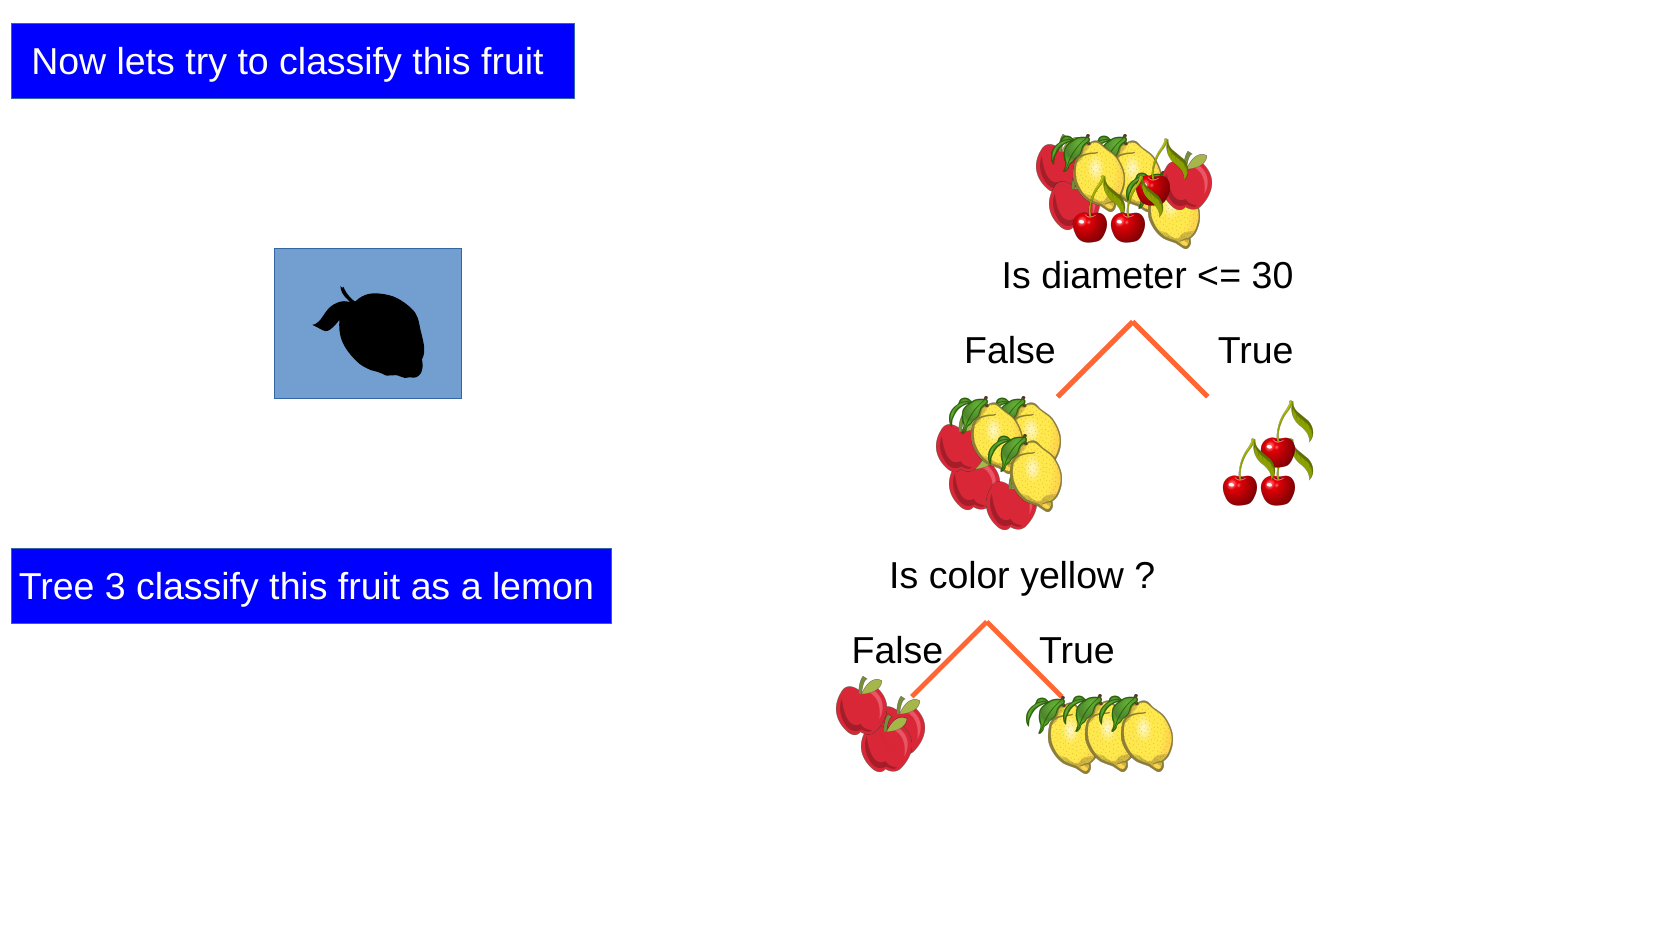

Now lets try to classify this fruit
Is diameter <= 30
False
True
Is color yellow ?
Tree 3 classify this fruit as a lemon
False
True